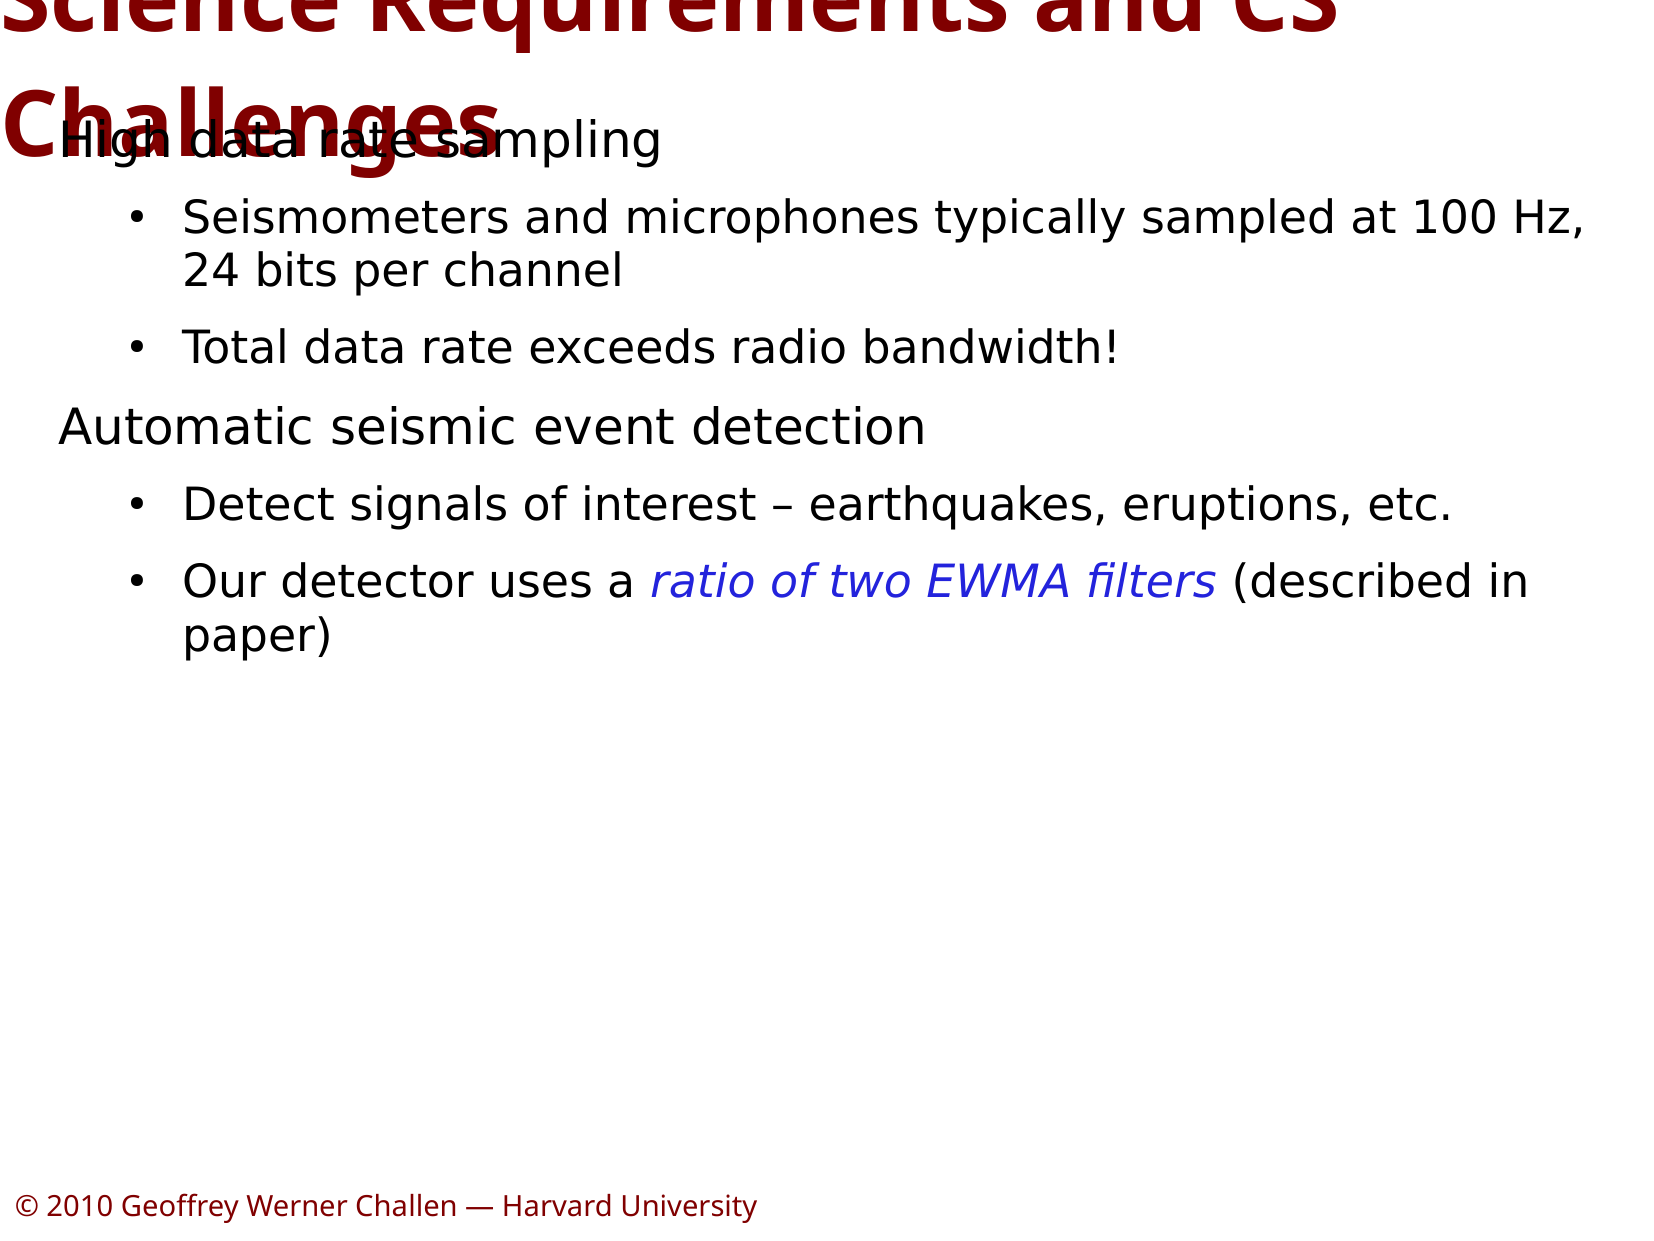

# Science Requirements and CS Challenges
High data rate sampling
Seismometers and microphones typically sampled at 100 Hz, 24 bits per channel
Total data rate exceeds radio bandwidth!
Automatic seismic event detection
Detect signals of interest – earthquakes, eruptions, etc.
Our detector uses a ratio of two EWMA filters (described in paper)